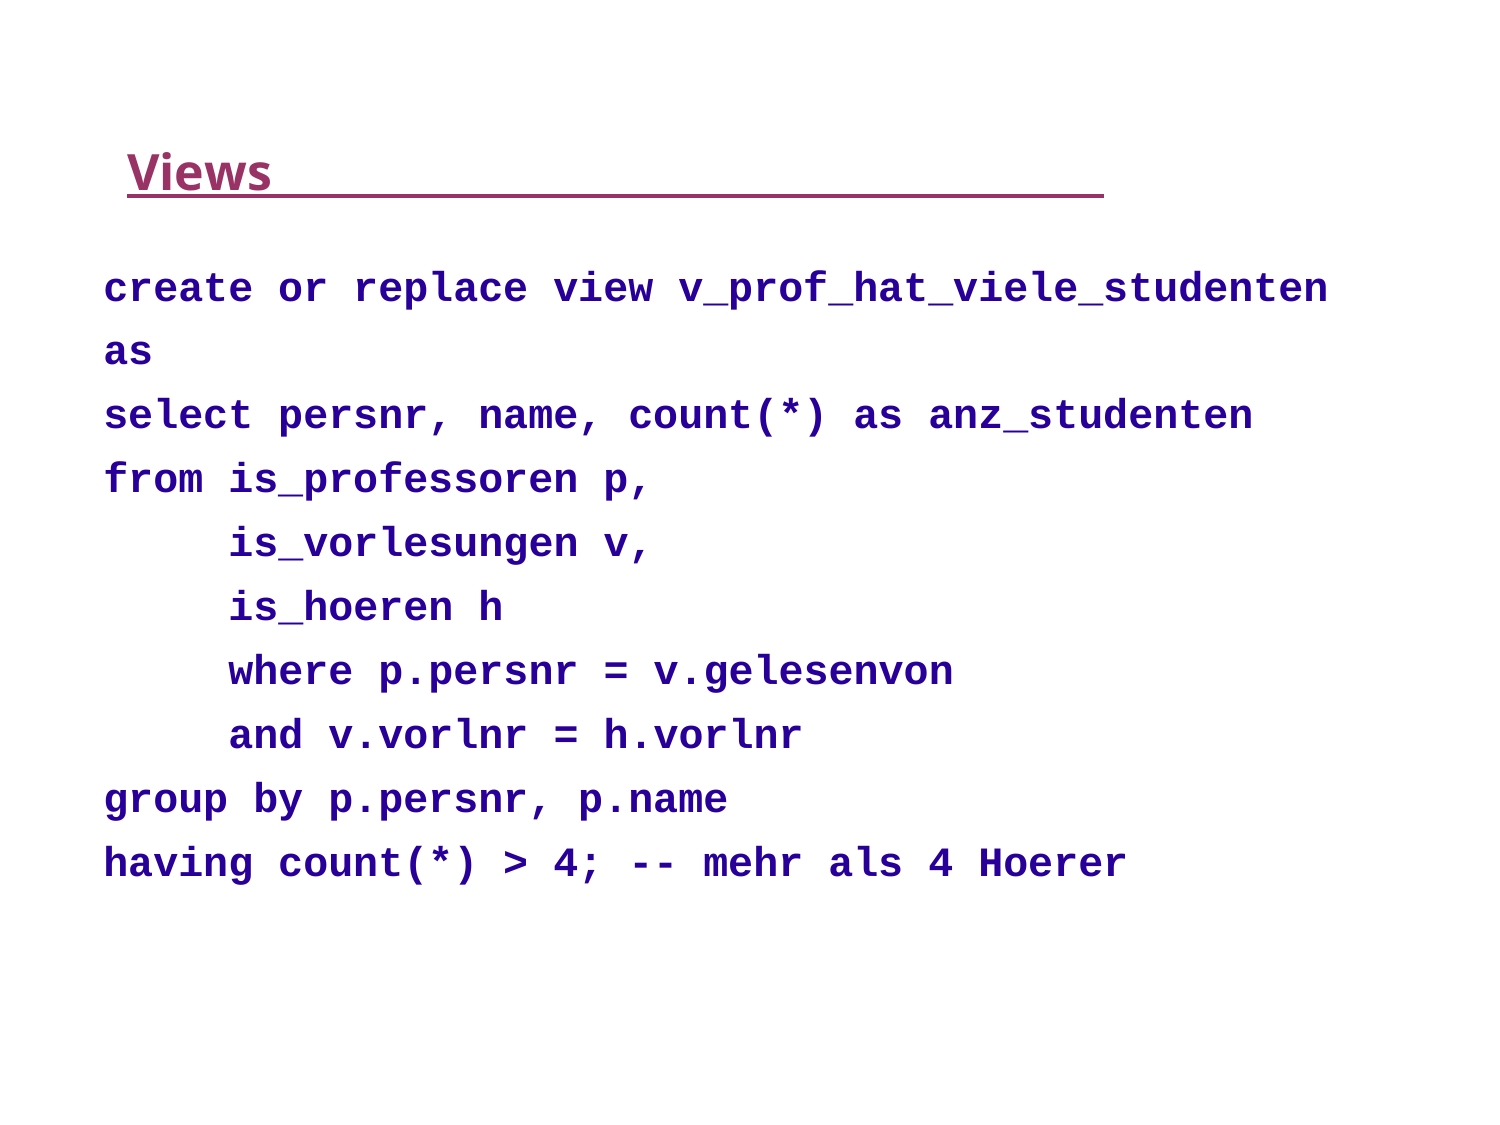

# Views
create or replace view v_prof_hat_viele_studenten
as
select persnr, name, count(*) as anz_studenten
from is_professoren p,
 is_vorlesungen v,
 is_hoeren h
 where p.persnr = v.gelesenvon
 and v.vorlnr = h.vorlnr
group by p.persnr, p.name
having count(*) > 4; -- mehr als 4 Hoerer